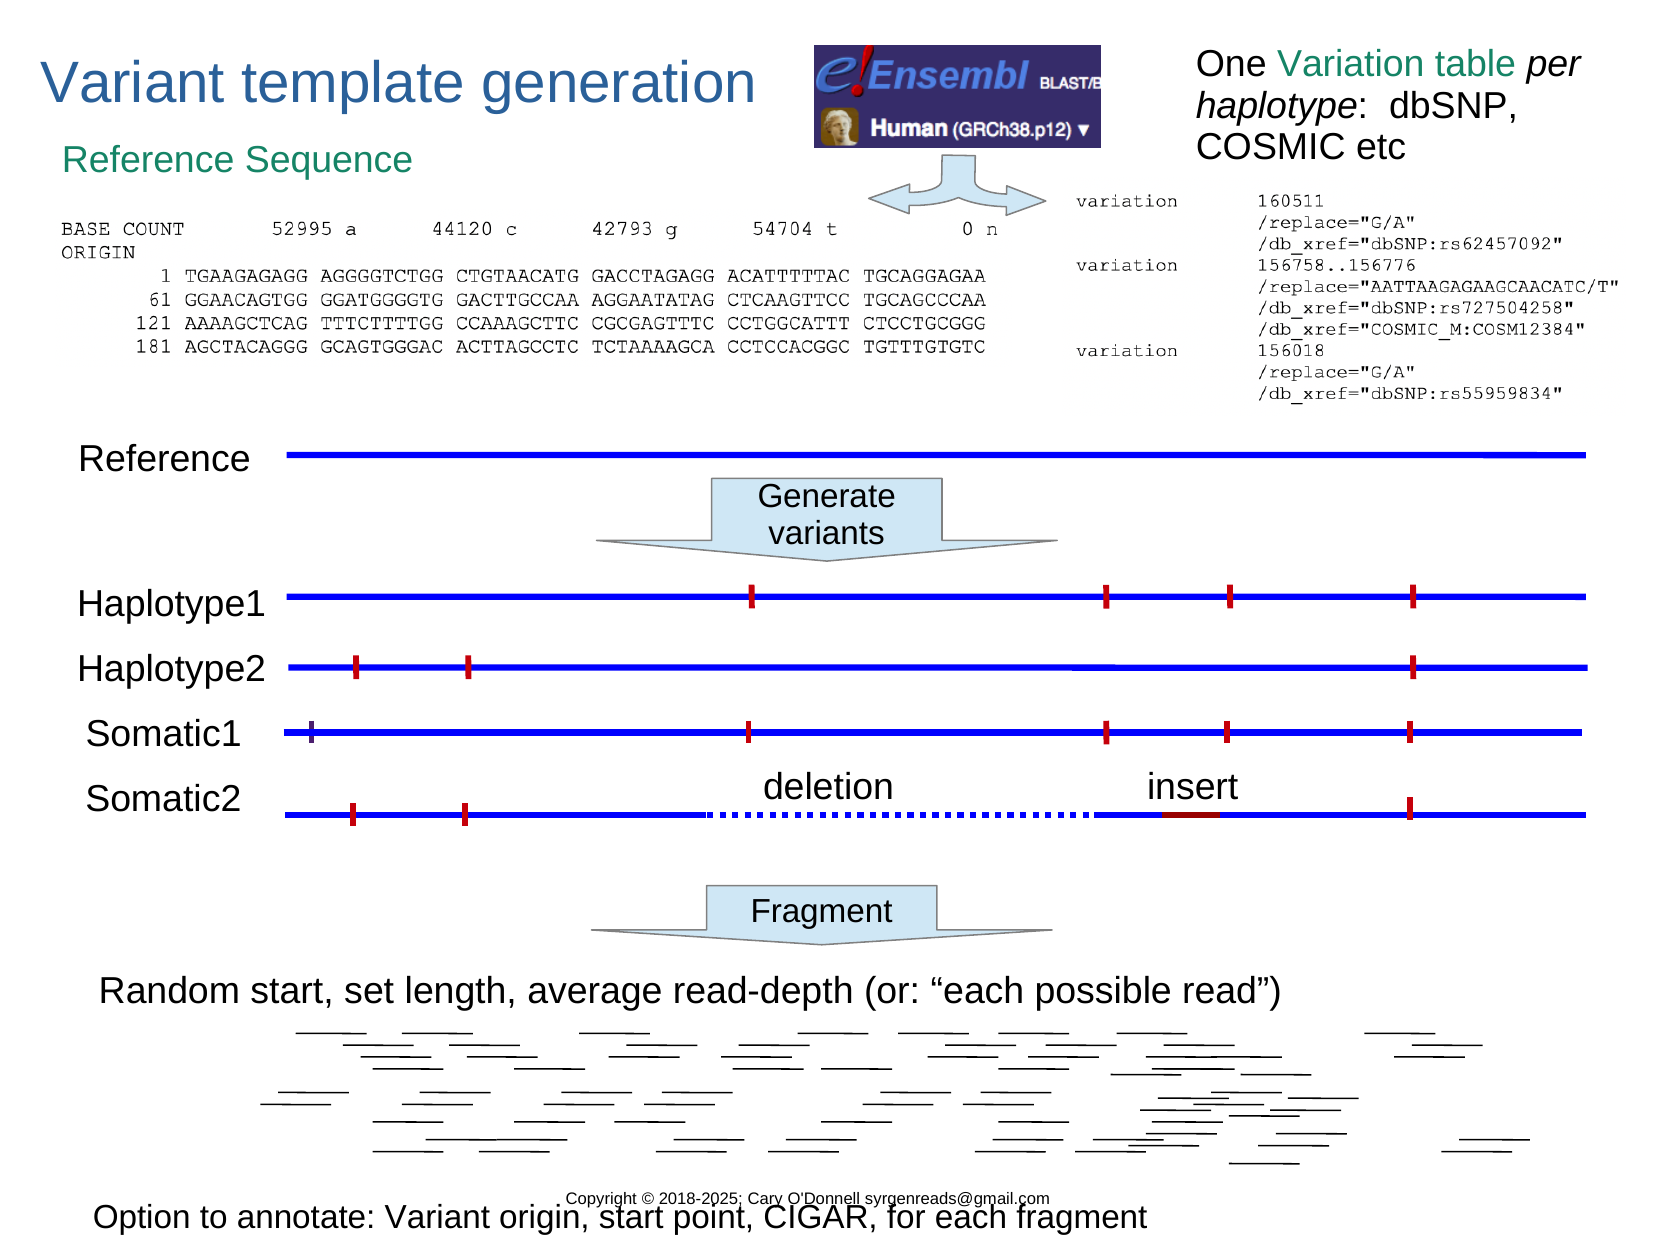

Variant template generation
One Variation table per haplotype: dbSNP, COSMIC etc
Reference Sequence
Reference
Generate
variants
Haplotype1
Haplotype2
Somatic1
deletion
insert
Somatic2
Fragment
Random start, set length, average read-depth (or: “each possible read”)
Option to annotate: Variant origin, start point, CIGAR, for each fragment